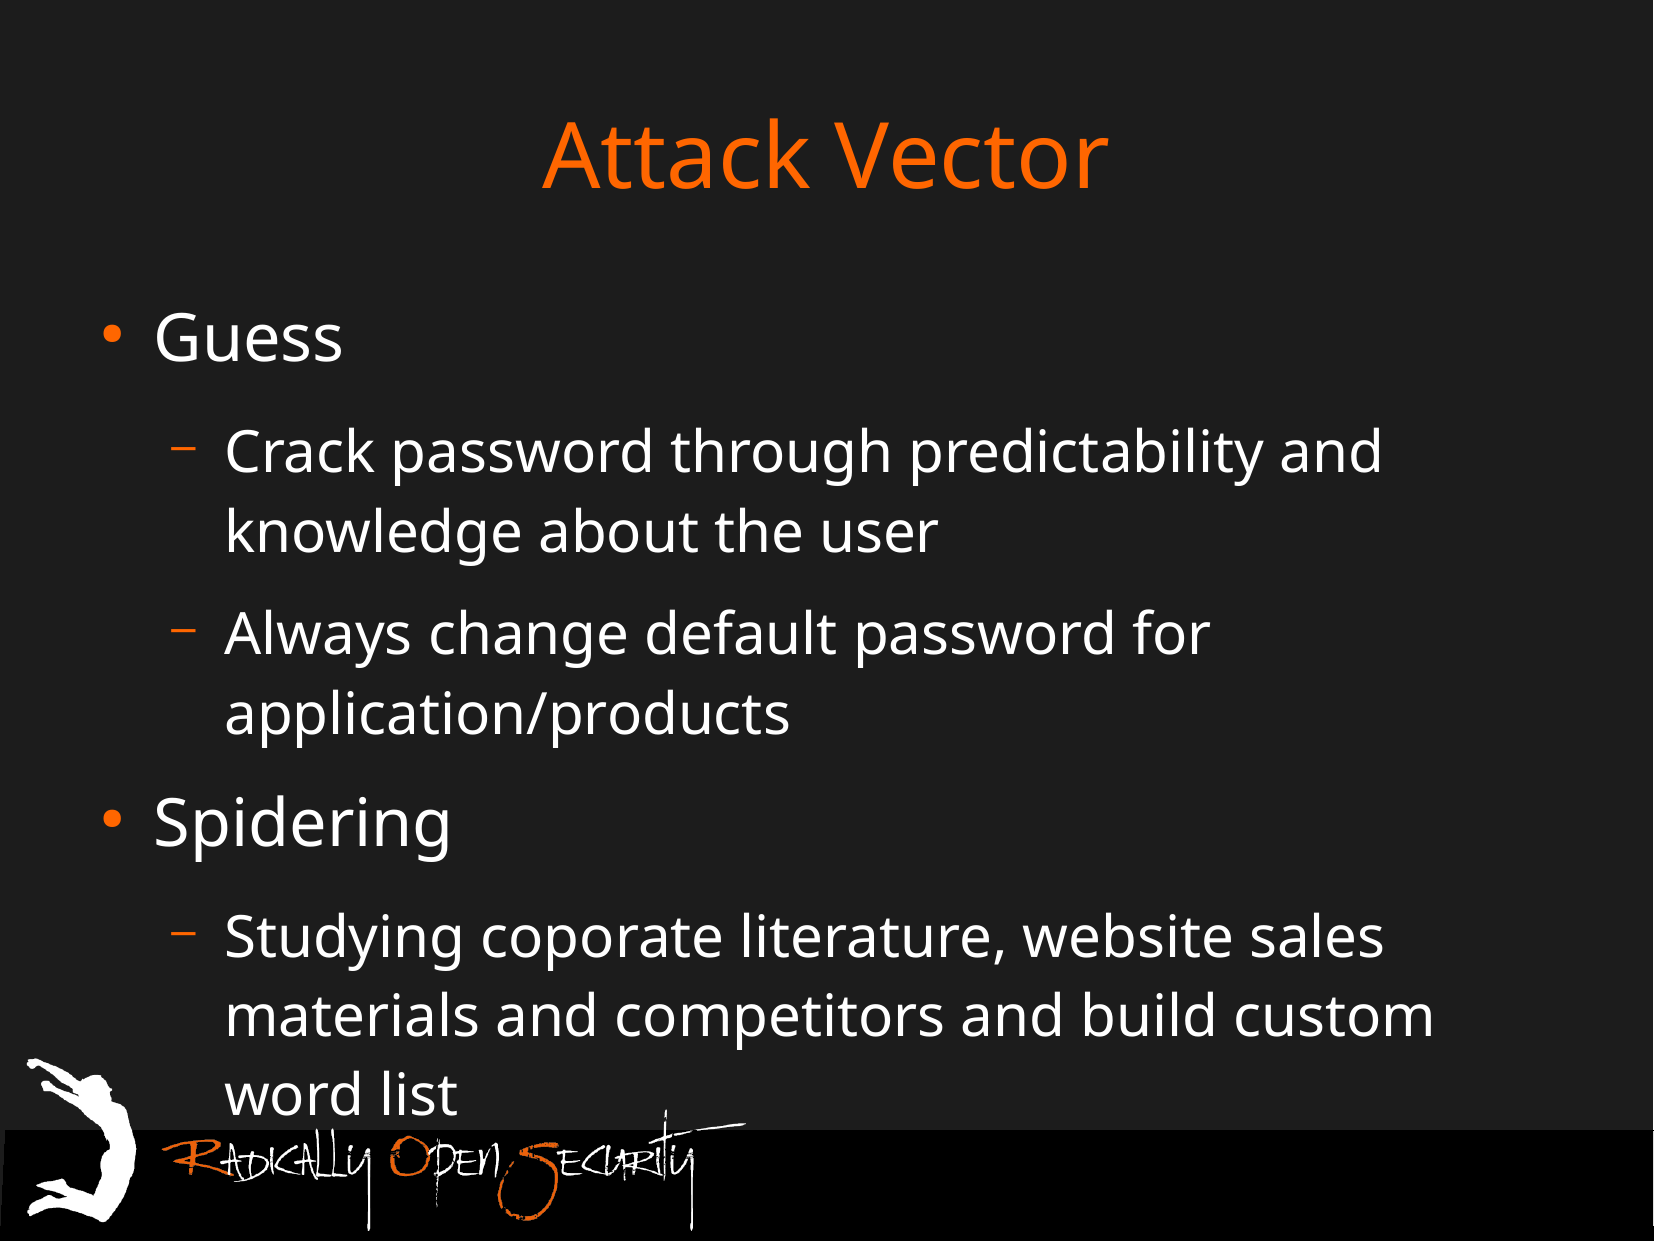

# Attack Vector
Guess
Crack password through predictability and knowledge about the user
Always change default password for application/products
Spidering
Studying coporate literature, website sales materials and competitors and build custom word list